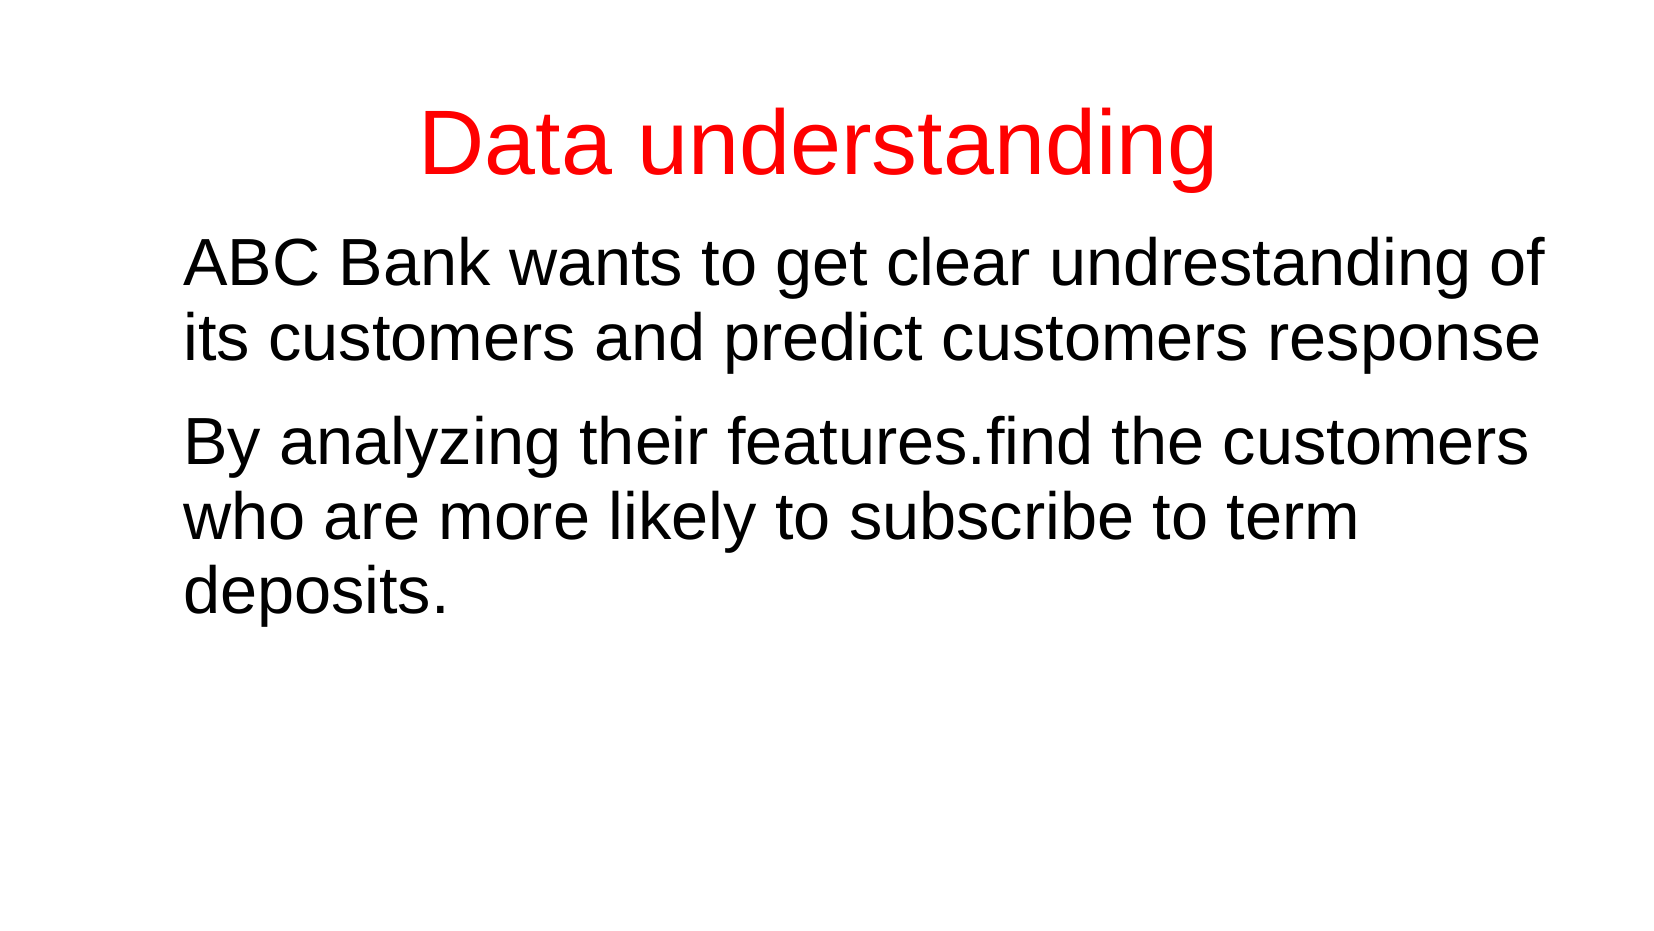

# Data understanding
ABC Bank wants to get clear undrestanding of its customers and predict customers response
By analyzing their features.find the customers who are more likely to subscribe to term deposits.